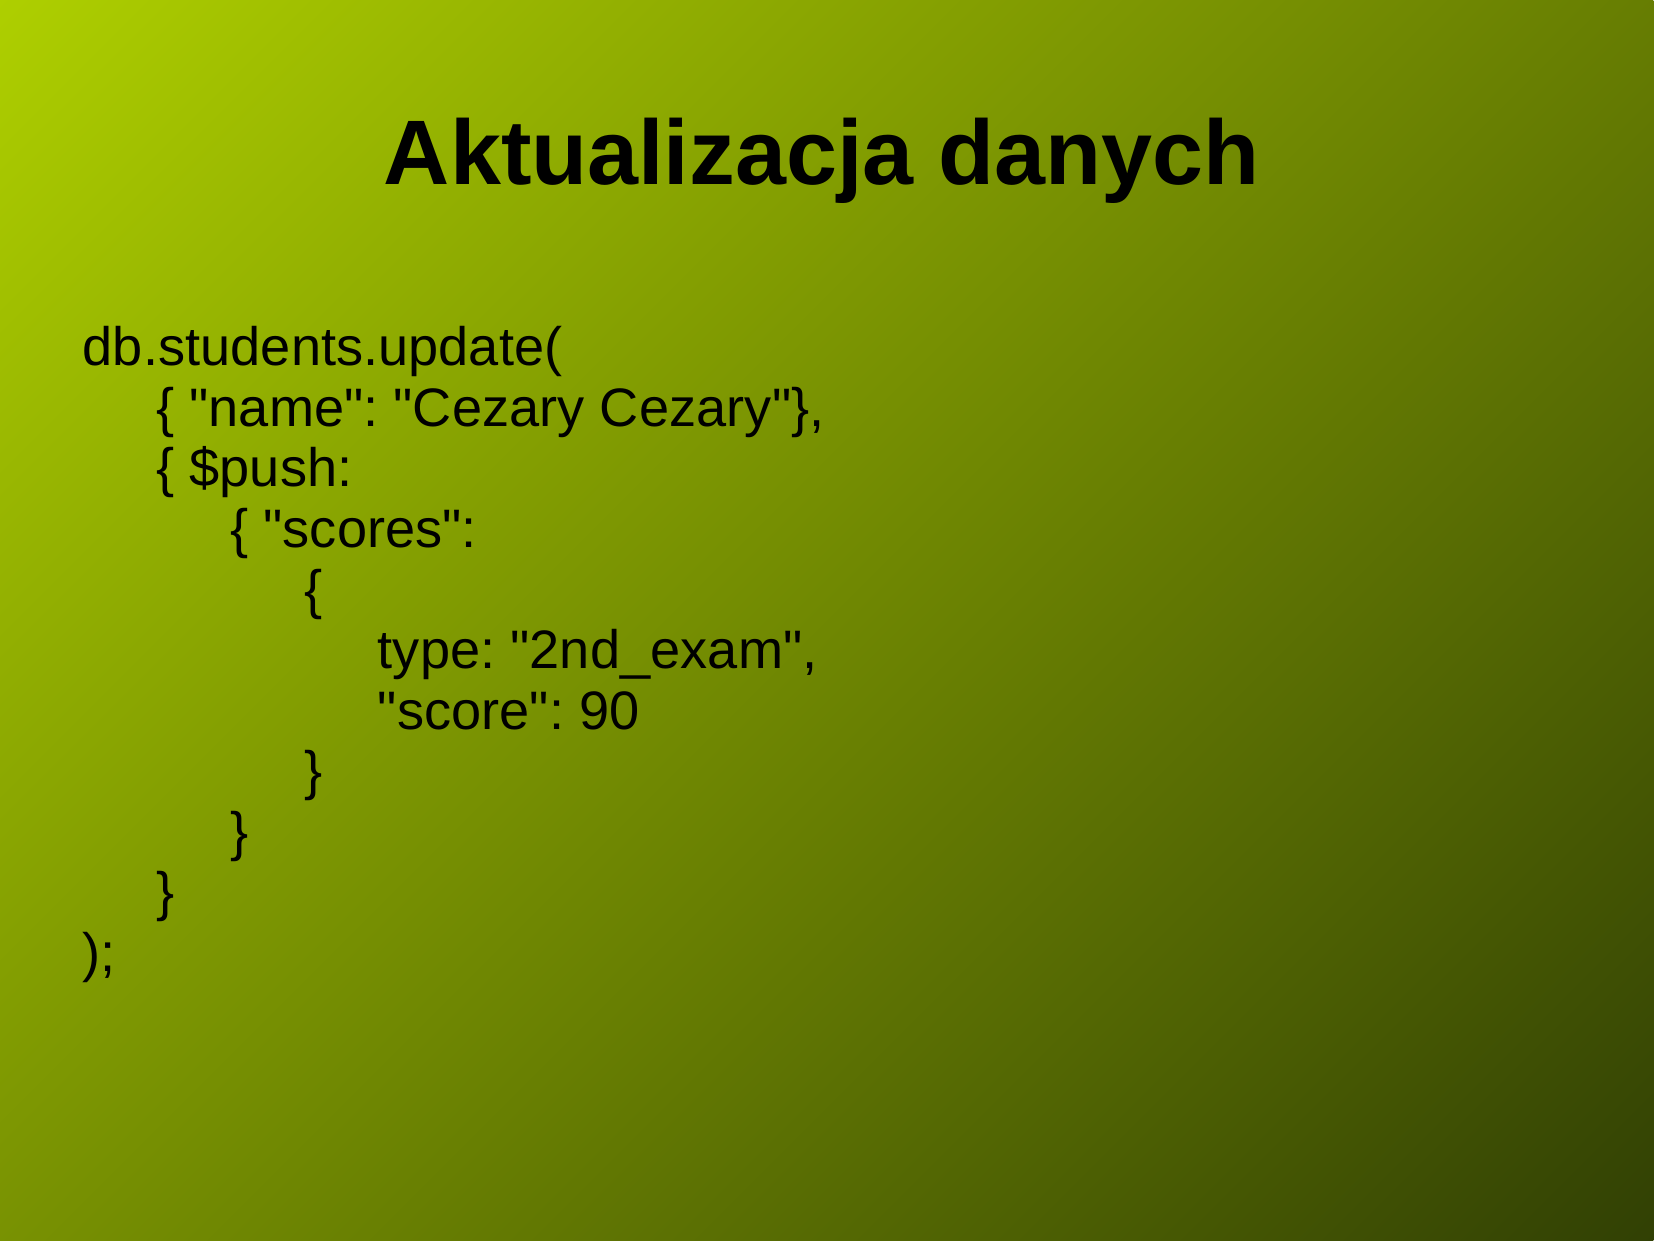

# Aktualizacja danych
db.students.update(
	{ "name": "Cezary Cezary"},
	{ $push:
		{ "scores":
			{
				type: "2nd_exam",
				"score": 90
			}
		}
	}
);